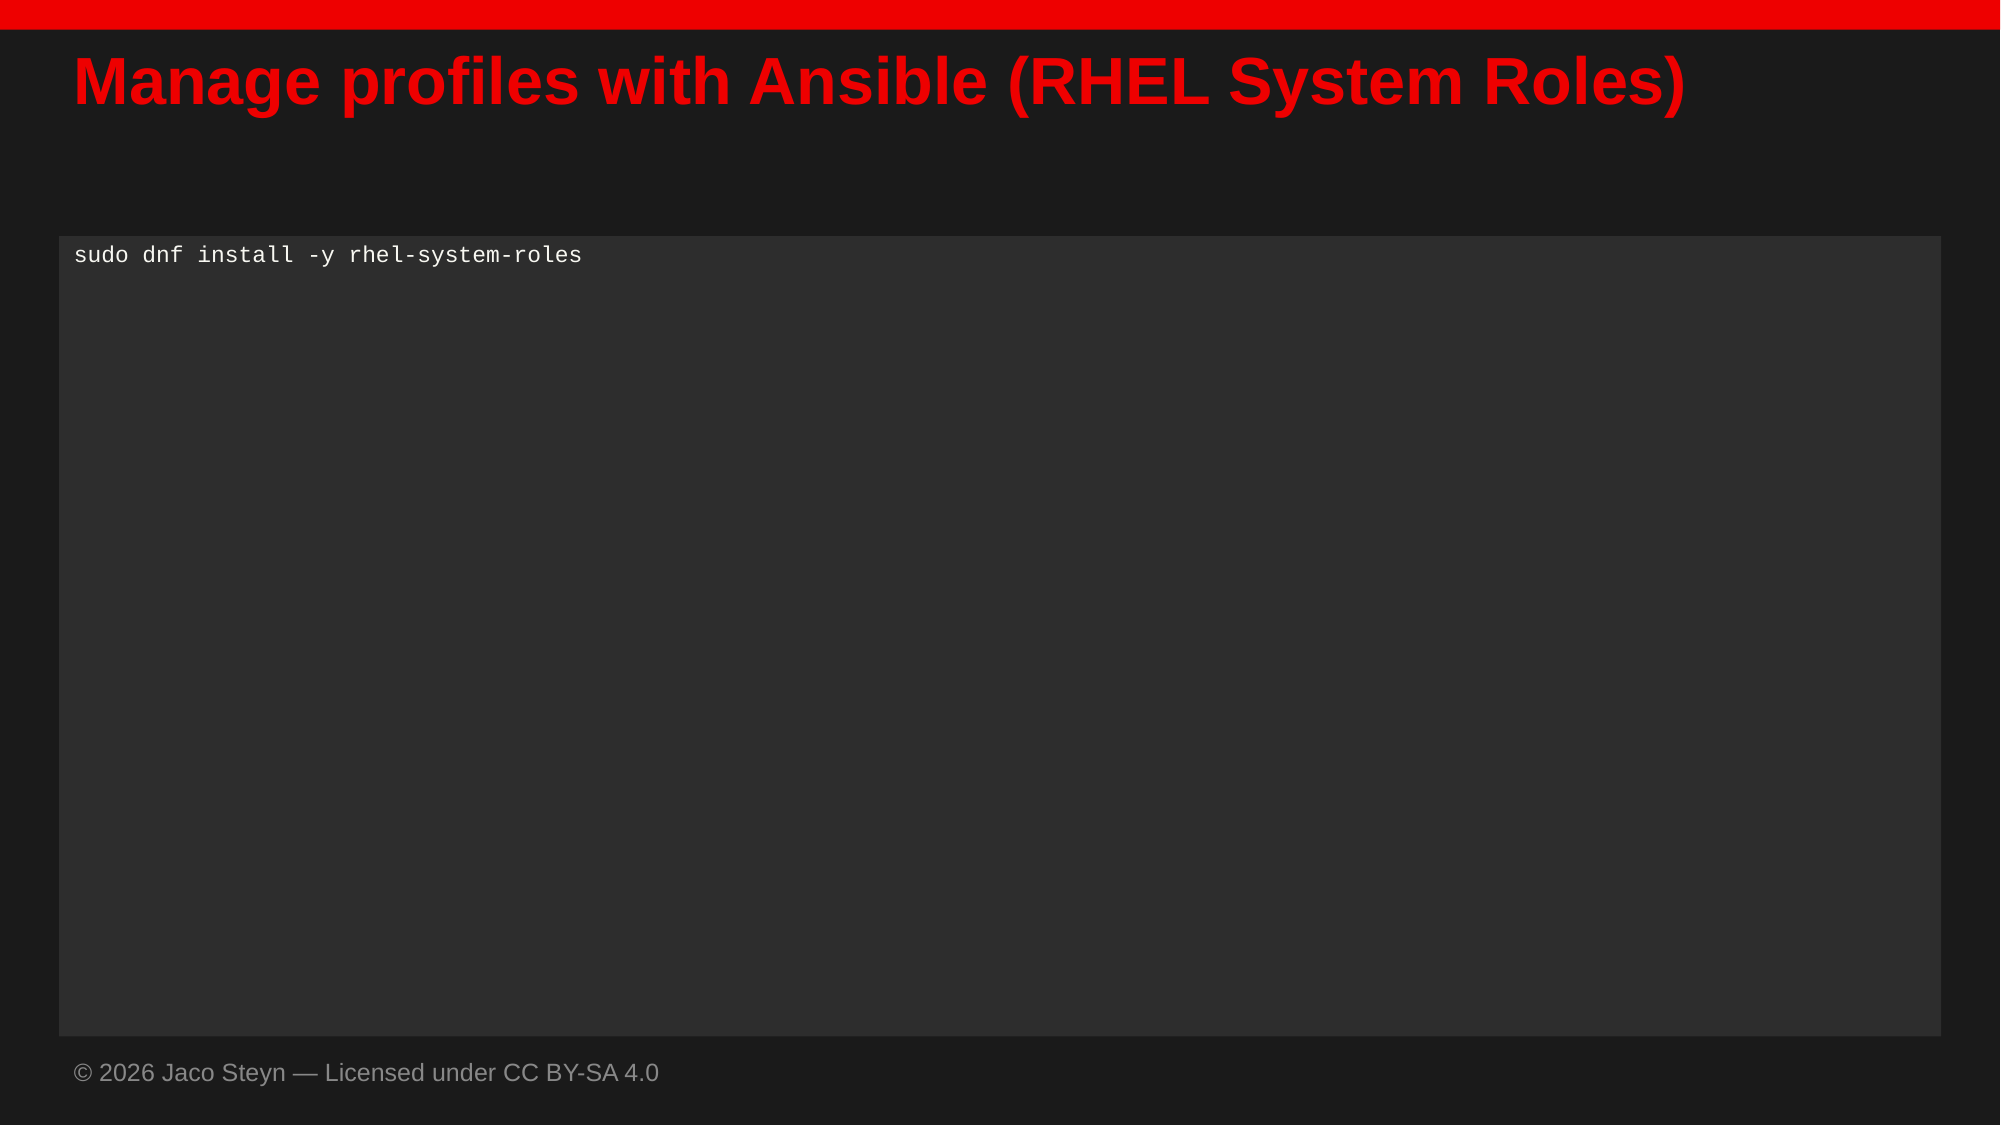

Manage profiles with Ansible (RHEL System Roles)
sudo dnf install -y rhel-system-roles
© 2026 Jaco Steyn — Licensed under CC BY-SA 4.0